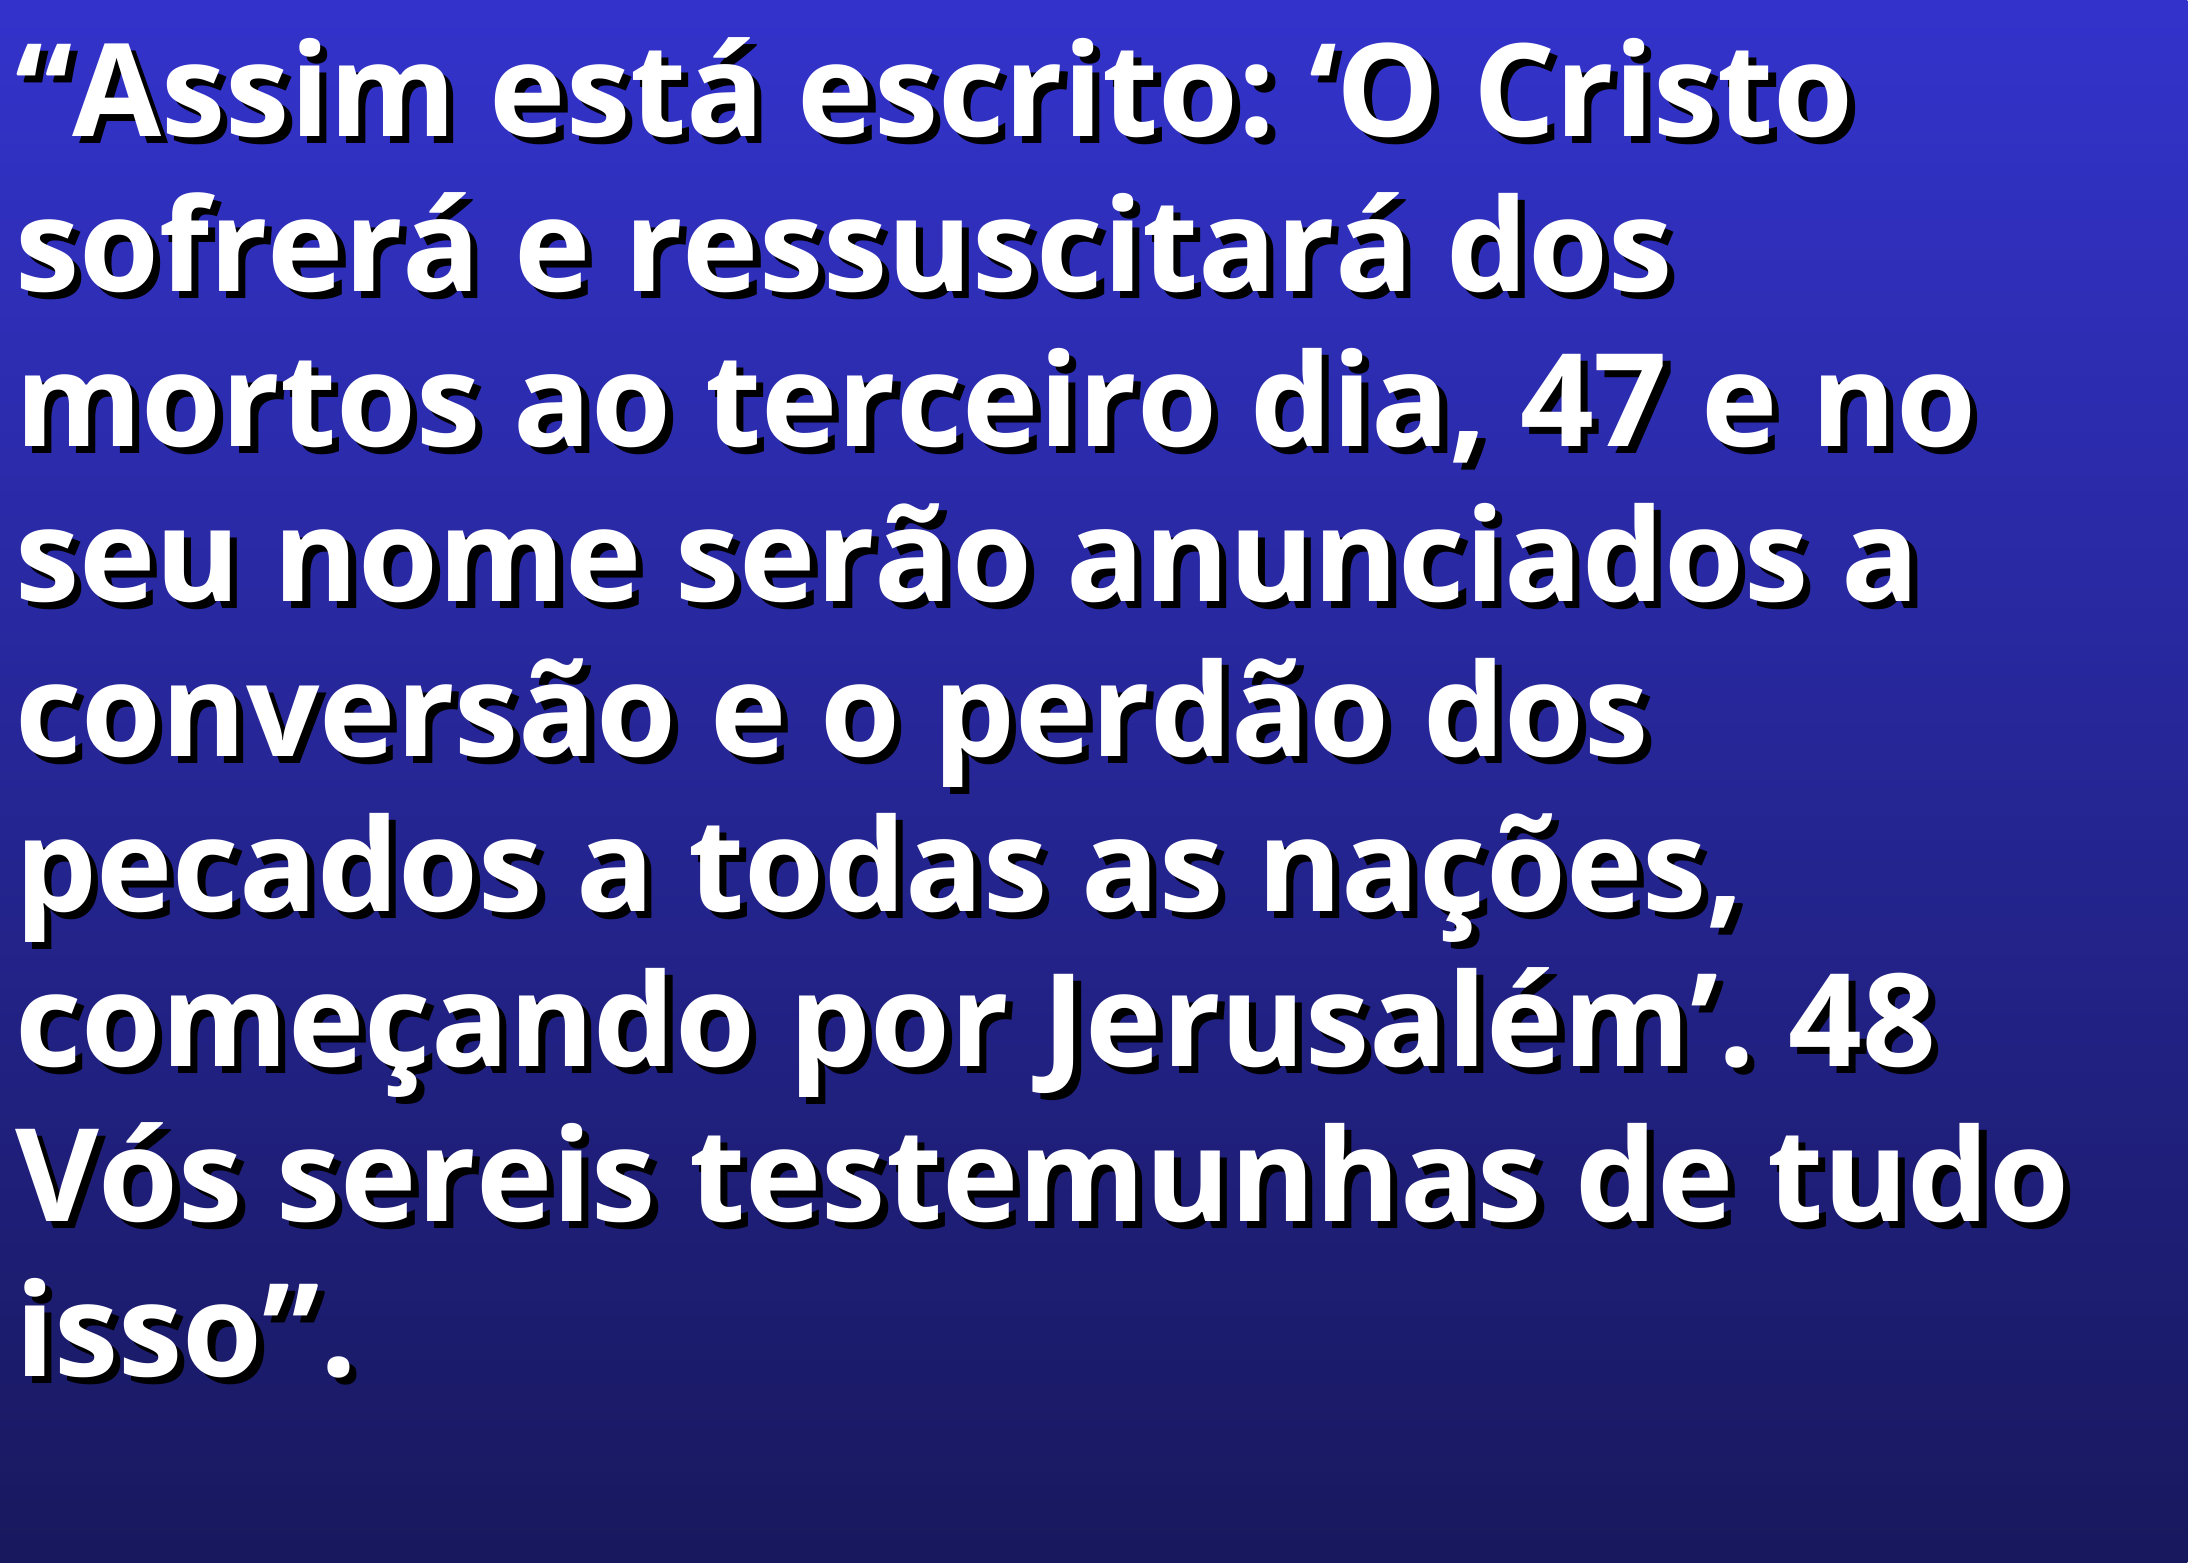

“Assim está escrito: ‘O Cristo sofrerá e ressuscitará dos mortos ao terceiro dia, 47 e no seu nome serão anunciados a conversão e o perdão dos pecados a todas as nações, começando por Jerusalém’. 48 Vós sereis testemunhas de tudo isso”.